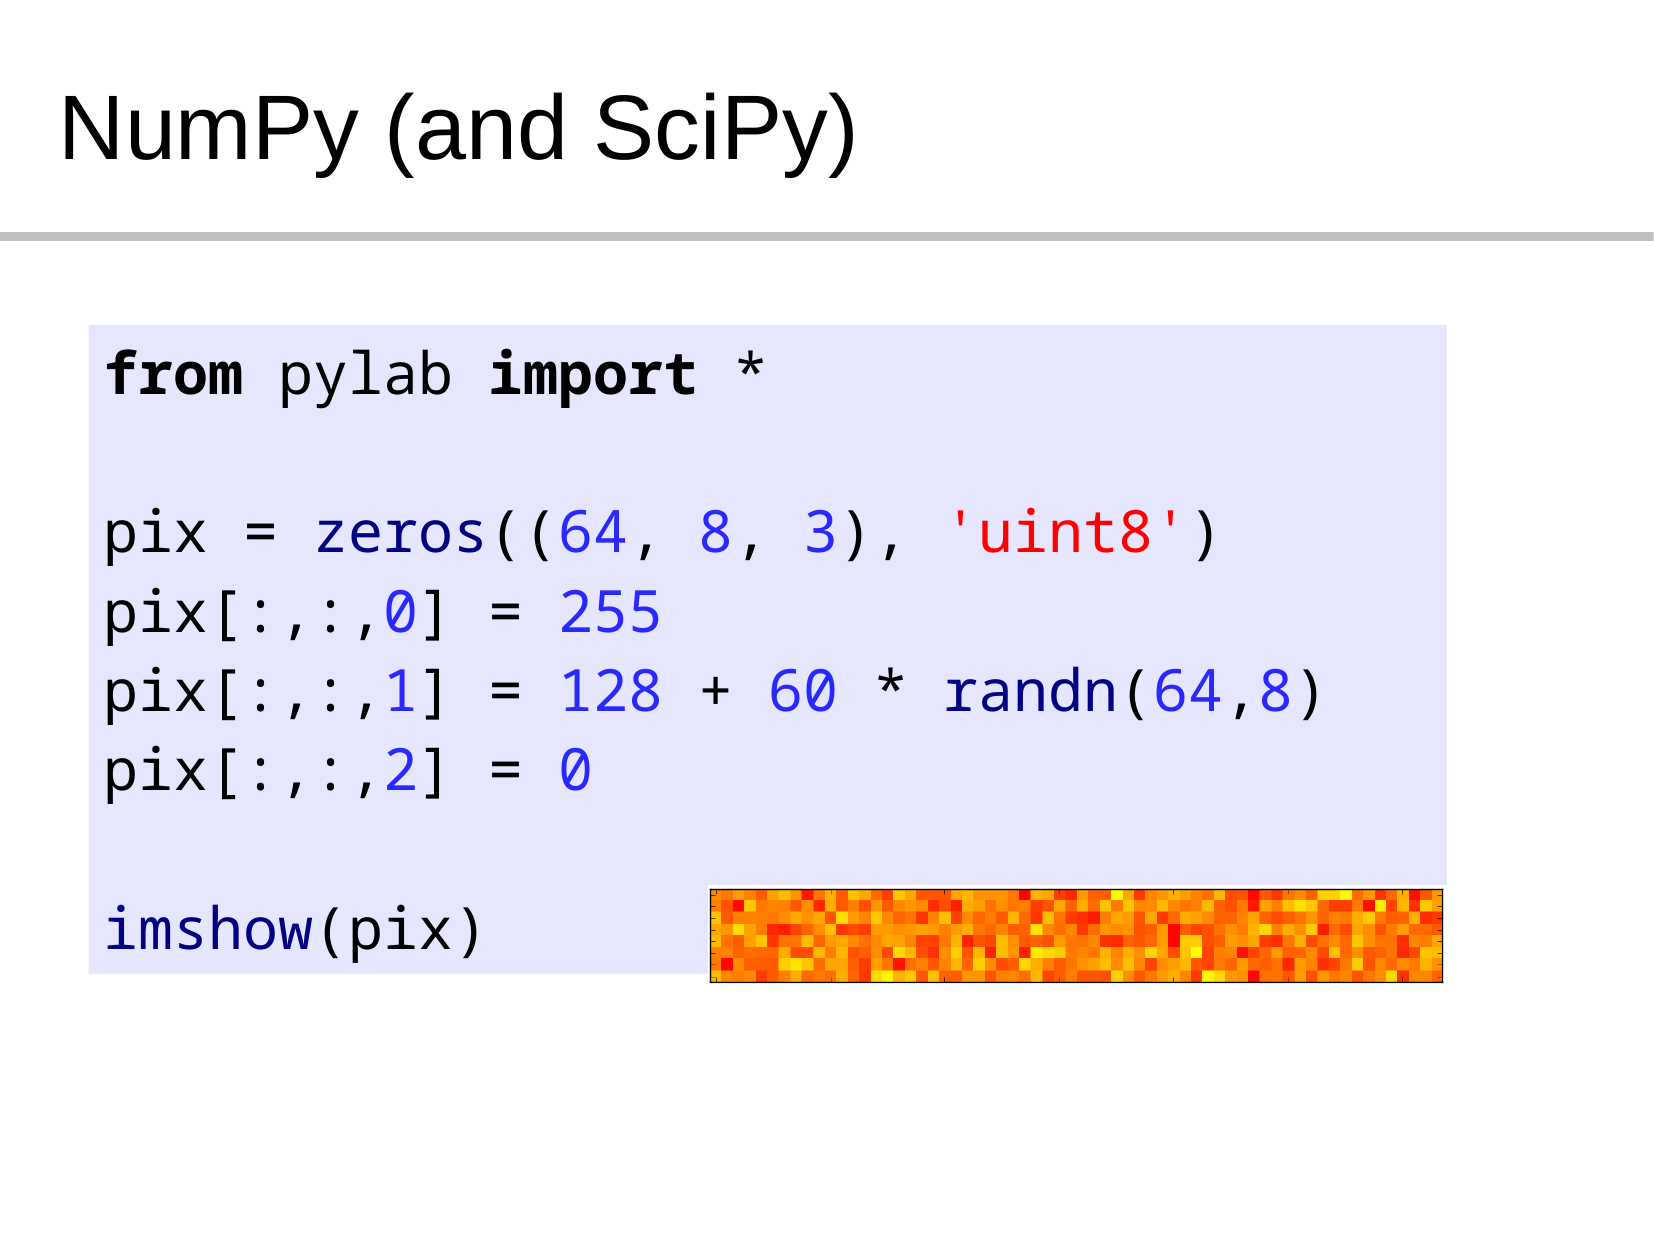

# NumPy (and SciPy)
from pylab import *
pix = zeros((64, 8, 3), 'uint8')
pix[:,:,0] = 255
pix[:,:,1] = 128 + 60 * randn(64,8)
pix[:,:,2] = 0
imshow(pix)